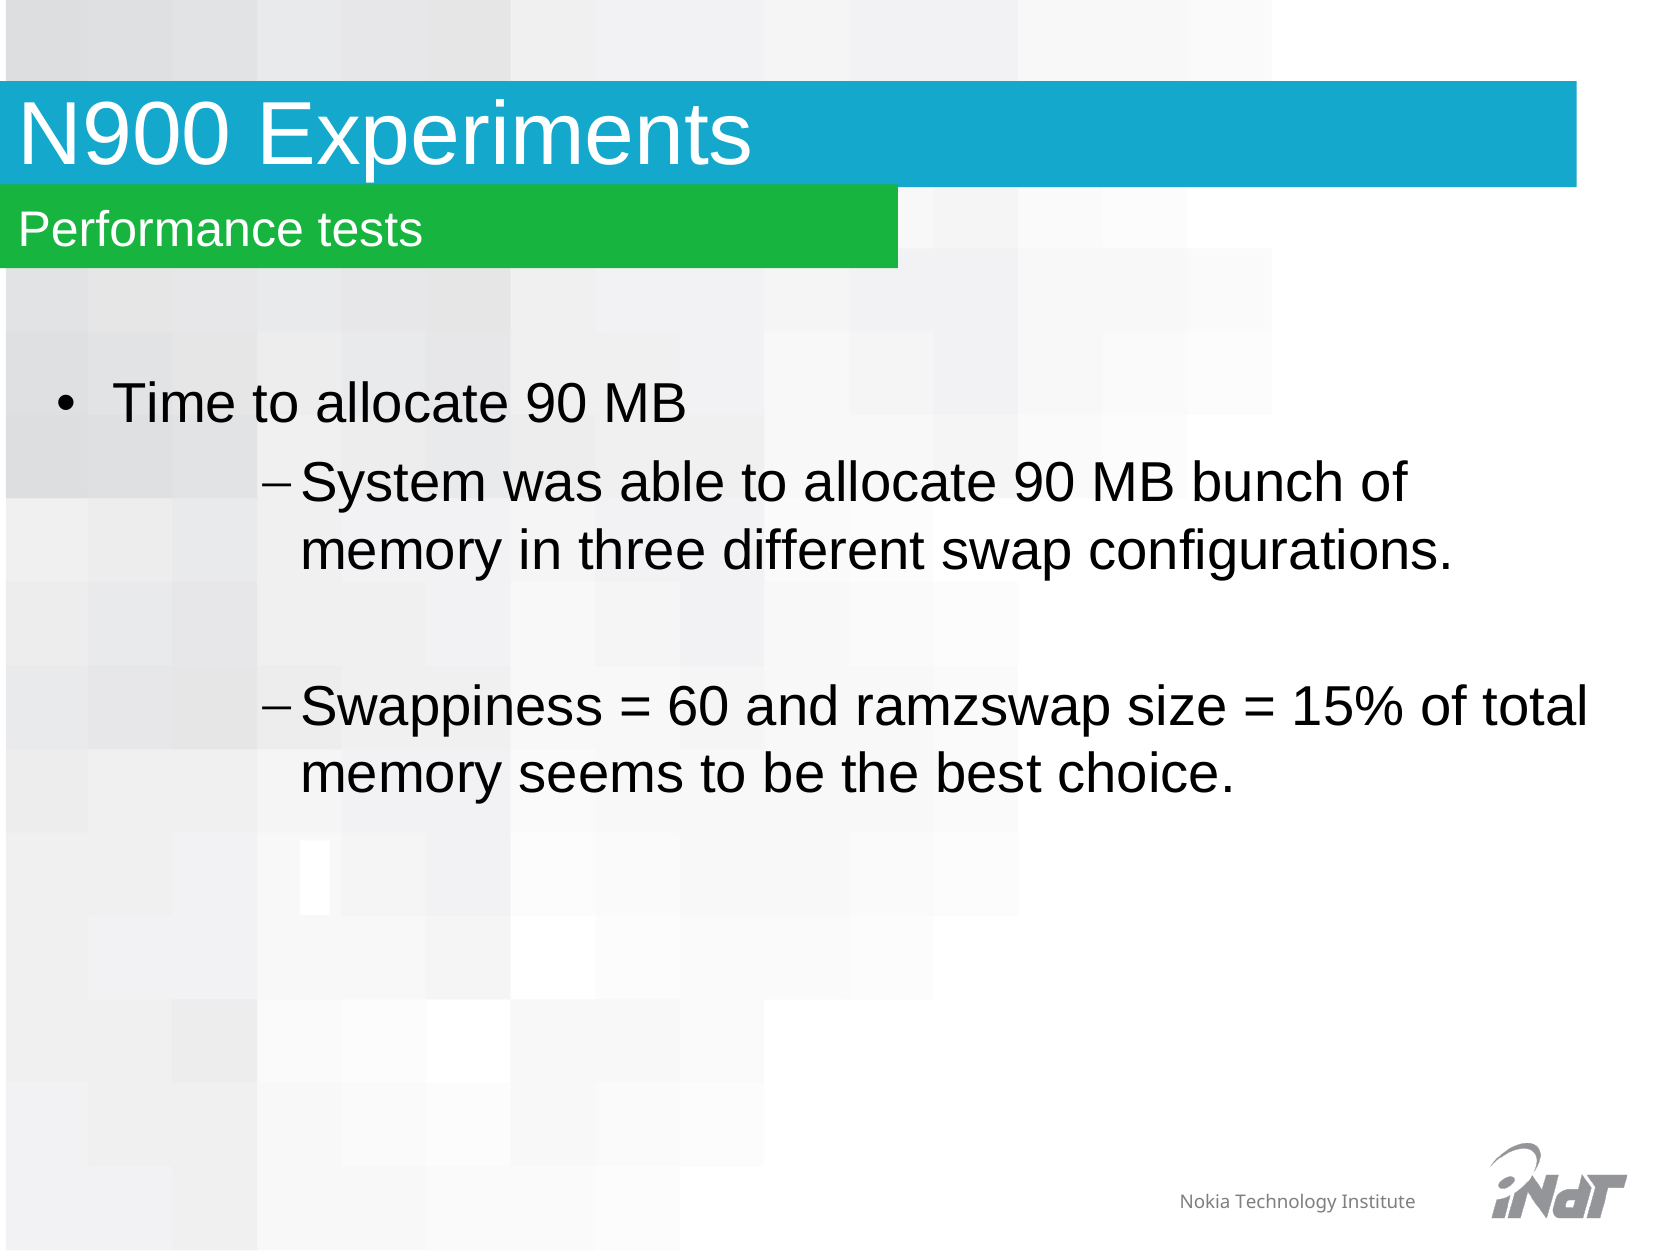

N900 Experiments
Performance tests
# Time to allocate 90 MB
System was able to allocate 90 MB bunch of memory in three different swap configurations.
Swappiness = 60 and ramzswap size = 15% of total memory seems to be the best choice.